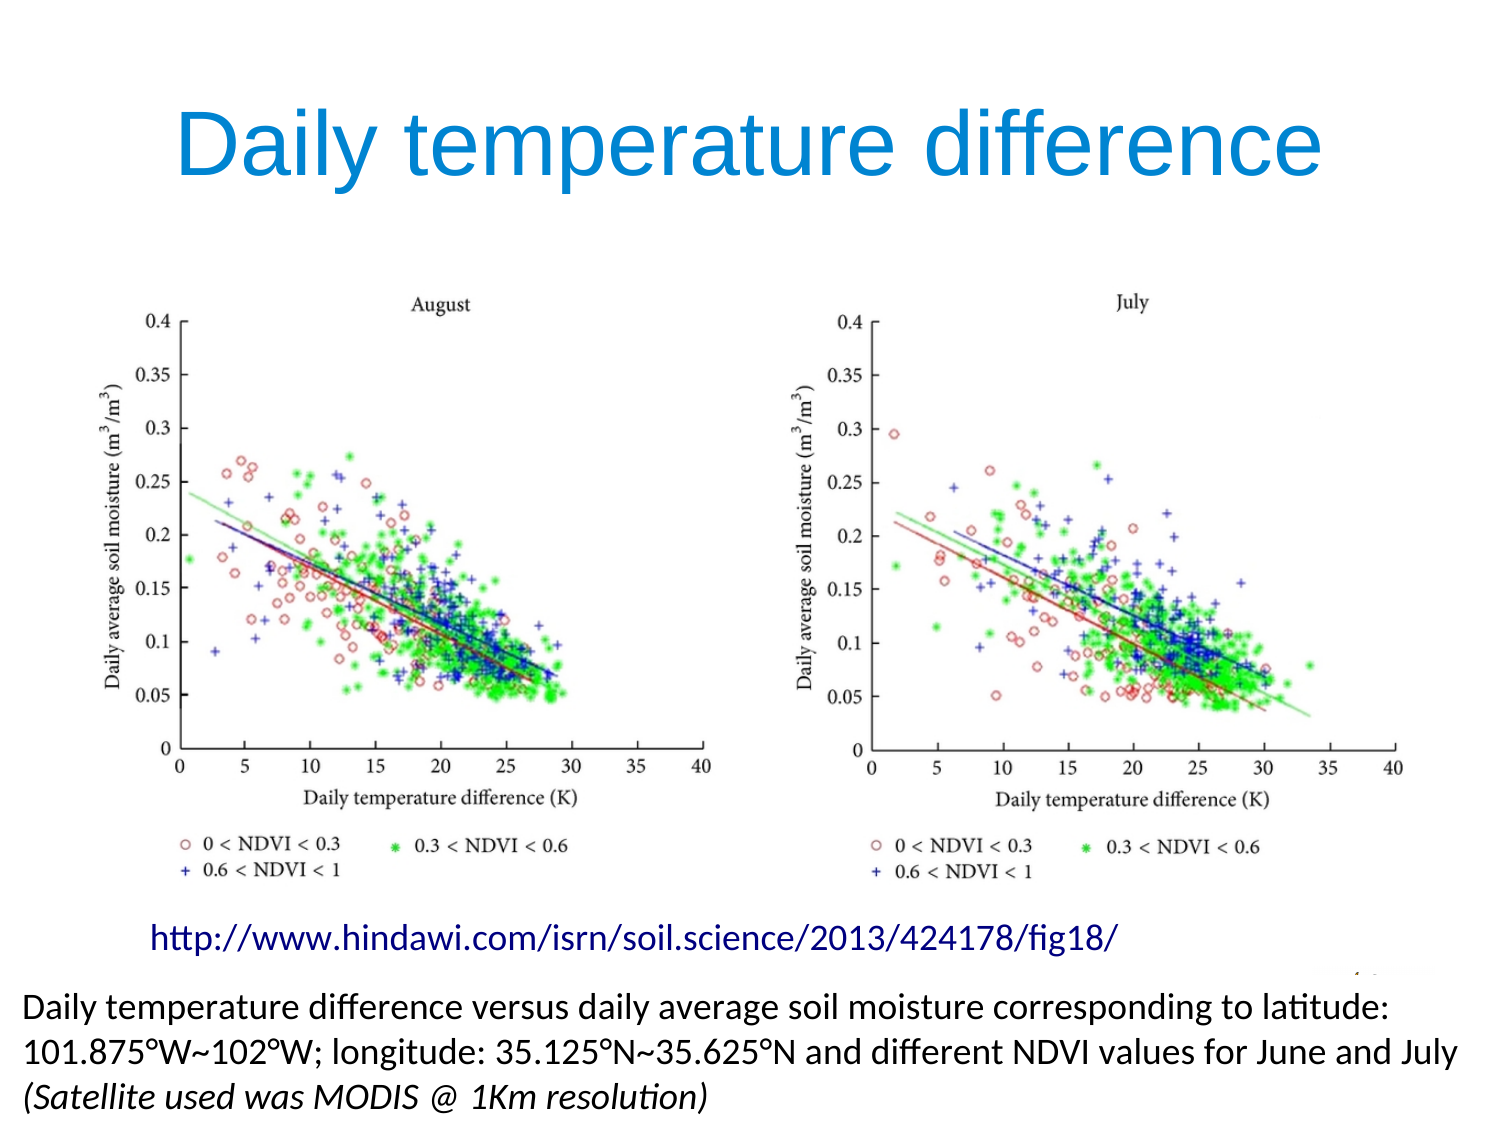

# Daily temperature difference
http://www.hindawi.com/isrn/soil.science/2013/424178/fig18/
Daily temperature difference versus daily average soil moisture corresponding to latitude: 101.875°W~102°W; longitude: 35.125°N~35.625°N and different NDVI values for June and July (Satellite used was MODIS @ 1Km resolution)